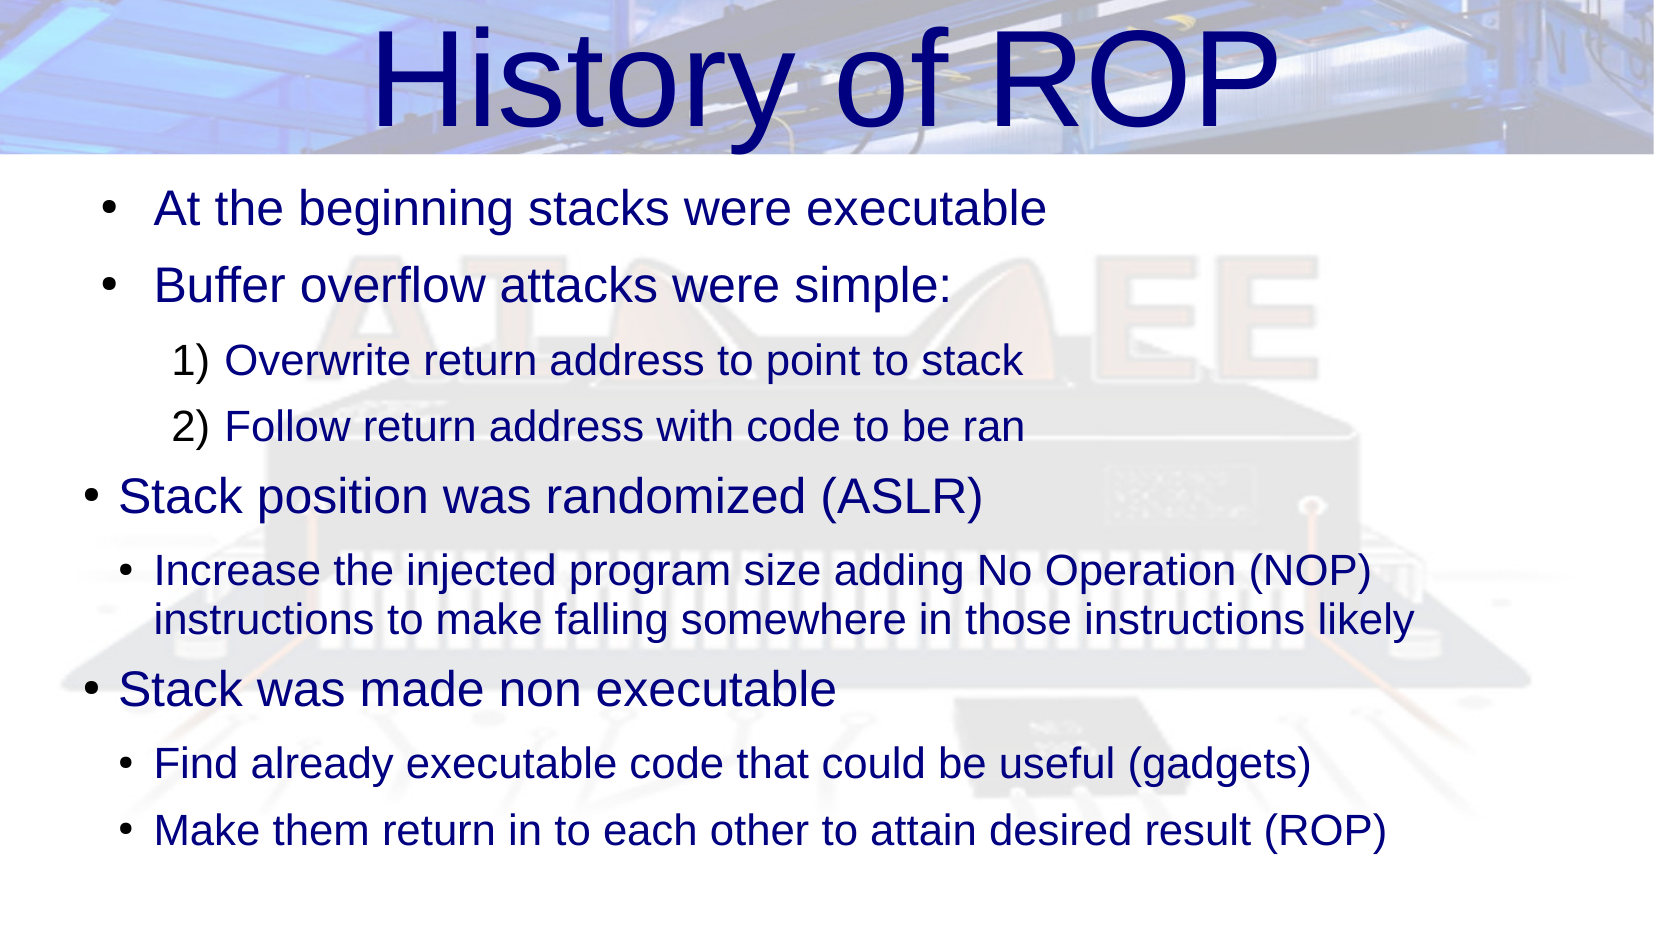

# History of ROP
At the beginning stacks were executable
Buffer overflow attacks were simple:
Overwrite return address to point to stack
Follow return address with code to be ran
Stack position was randomized (ASLR)
Increase the injected program size adding No Operation (NOP) instructions to make falling somewhere in those instructions likely
Stack was made non executable
Find already executable code that could be useful (gadgets)
Make them return in to each other to attain desired result (ROP)